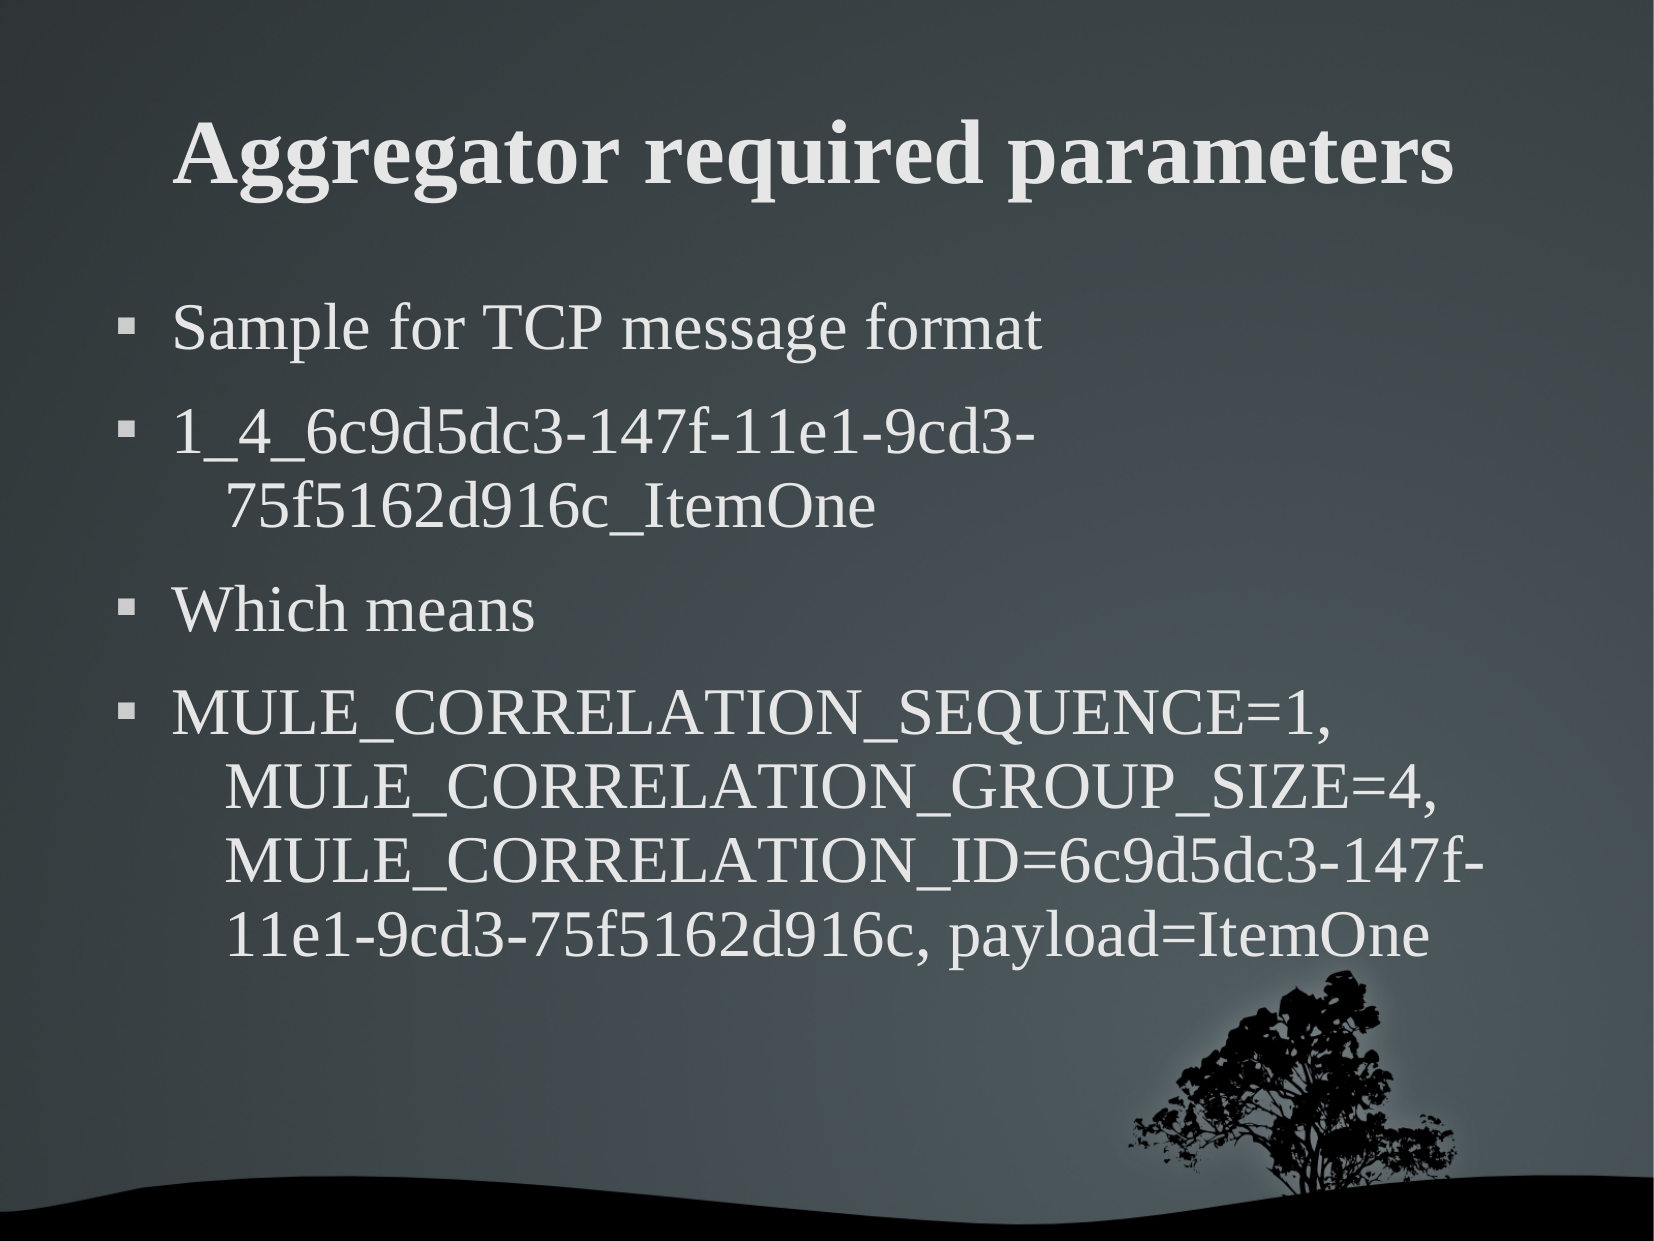

# Aggregator required parameters
Sample for TCP message format
1_4_6c9d5dc3-147f-11e1-9cd3-75f5162d916c_ItemOne
Which means
MULE_CORRELATION_SEQUENCE=1, MULE_CORRELATION_GROUP_SIZE=4, MULE_CORRELATION_ID=6c9d5dc3-147f-11e1-9cd3-75f5162d916c, payload=ItemOne